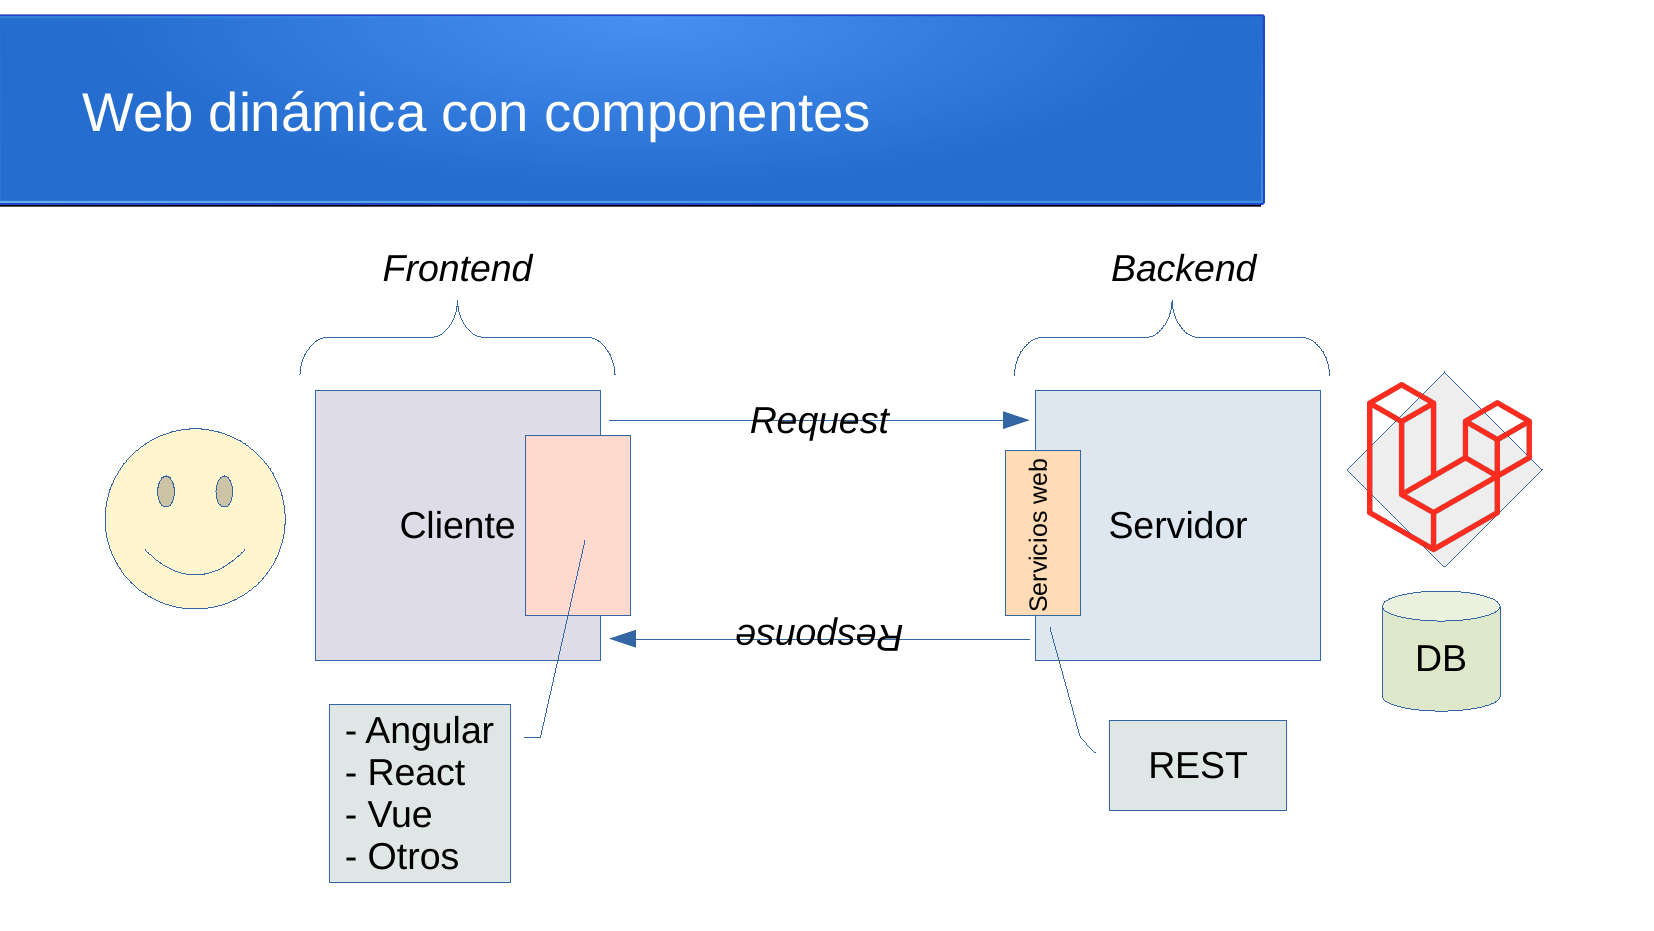

# Web dinámica con componentes
Frontend
Backend
Cliente
Servidor
Request
Servicios web
DB
Response
- Angular
- React
- Vue
- Otros
REST